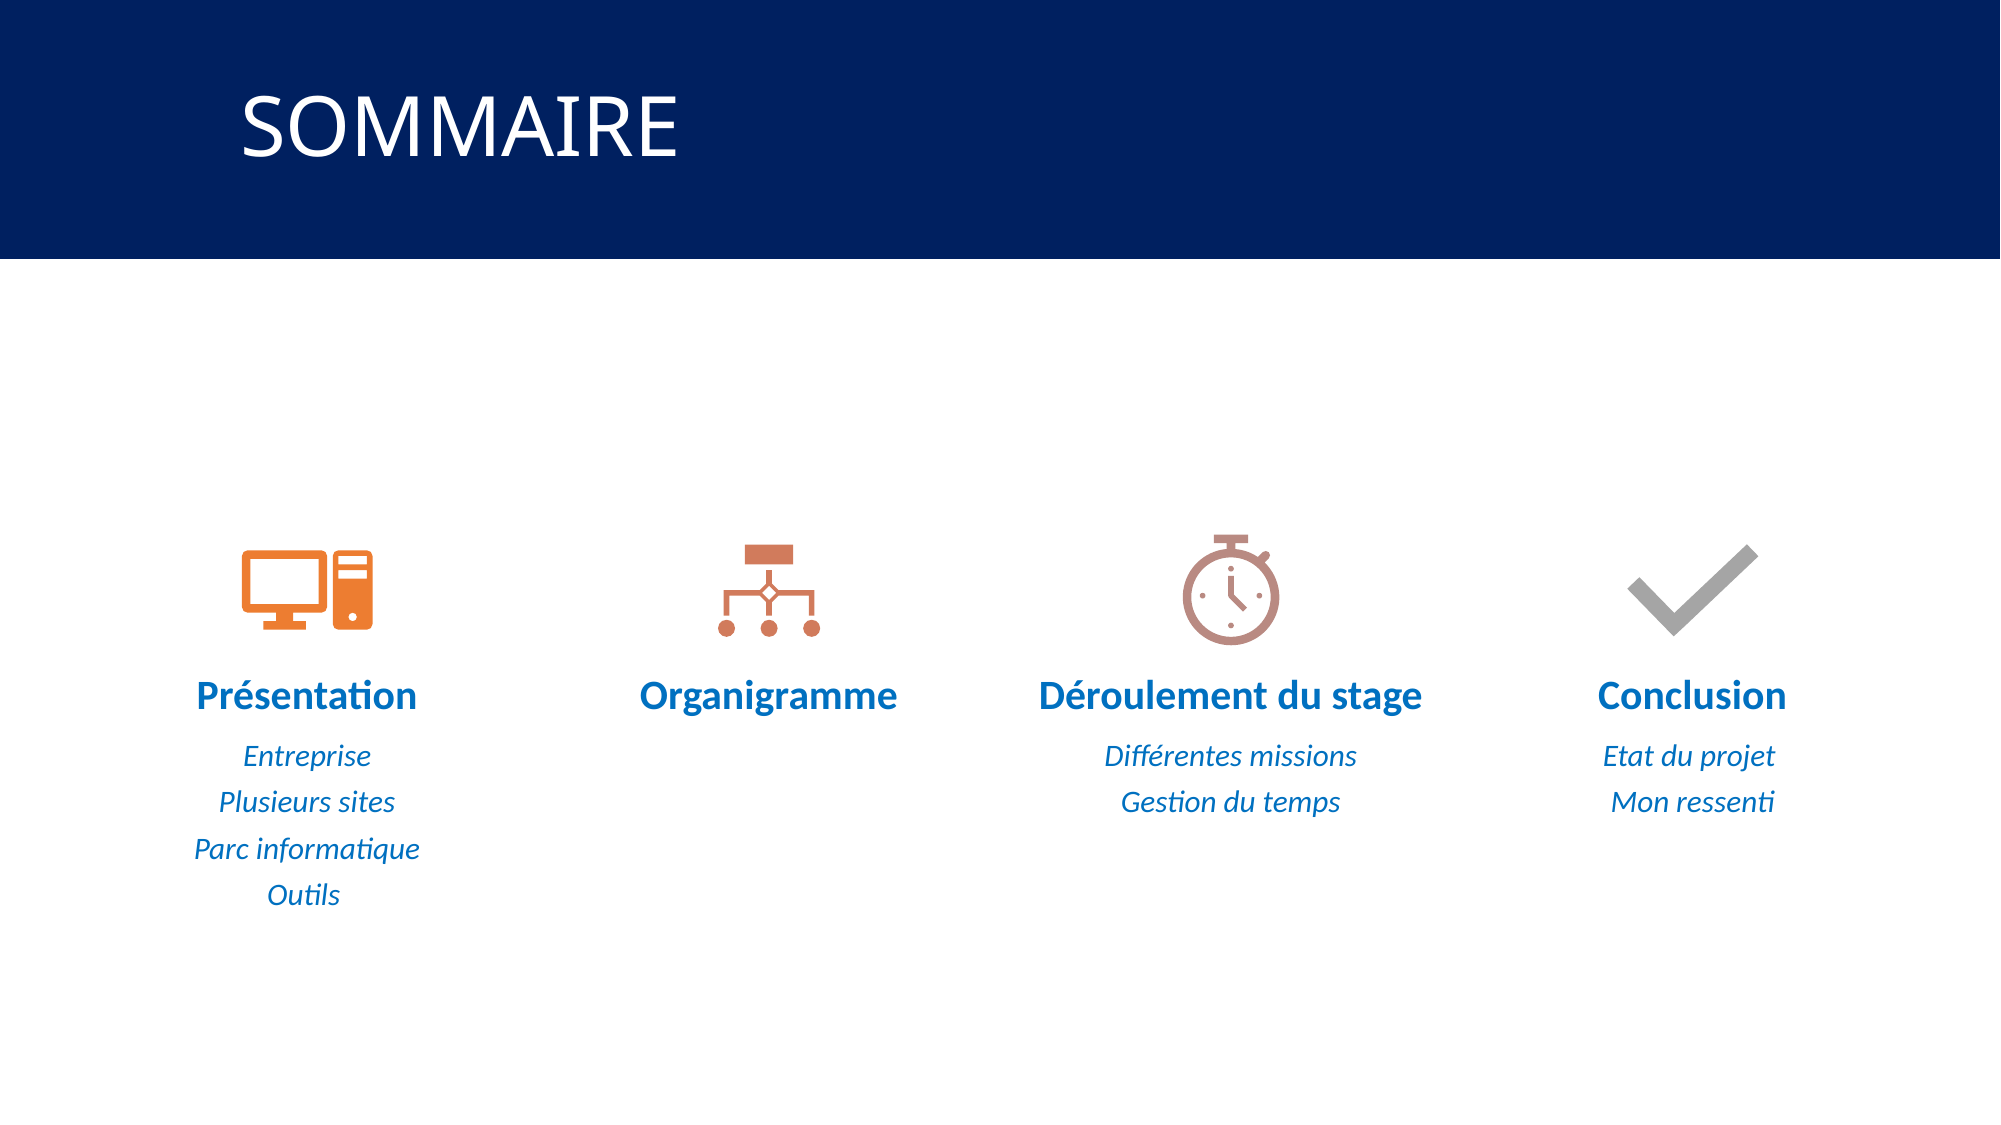

# SOMMAIRE
Présentation
Organigramme
Déroulement du stage
Conclusion
Entreprise
Plusieurs sites
Parc informatique
Outils
Différentes missions
Gestion du temps
Etat du projet
Mon ressenti